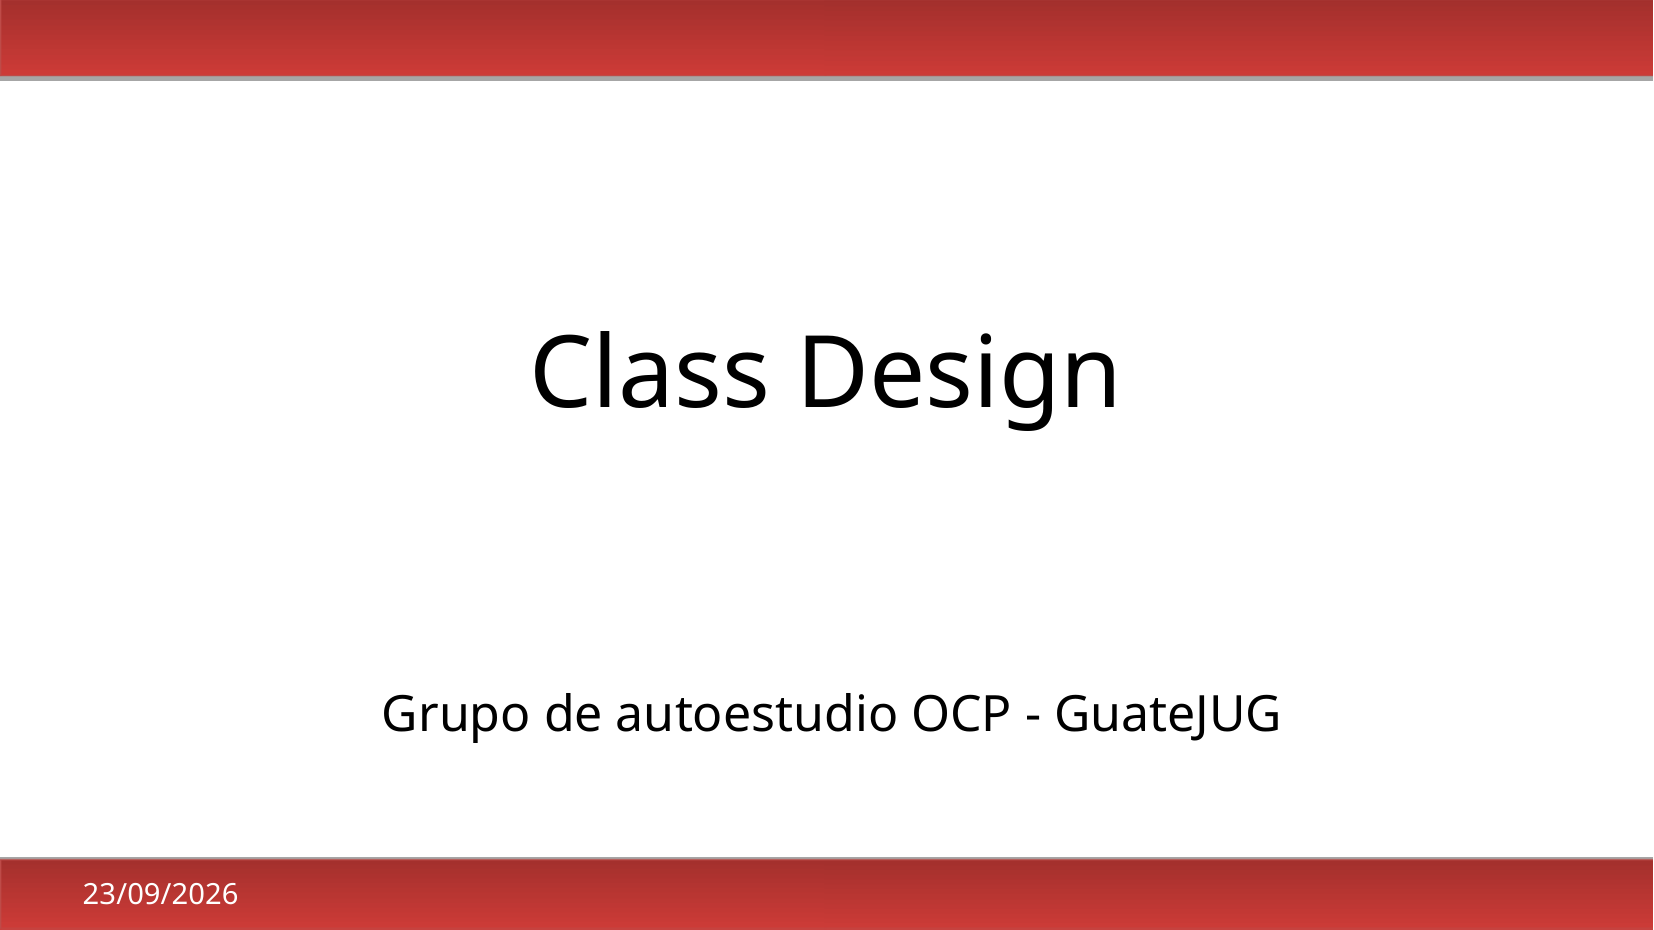

# Class Design
Grupo de autoestudio OCP - GuateJUG